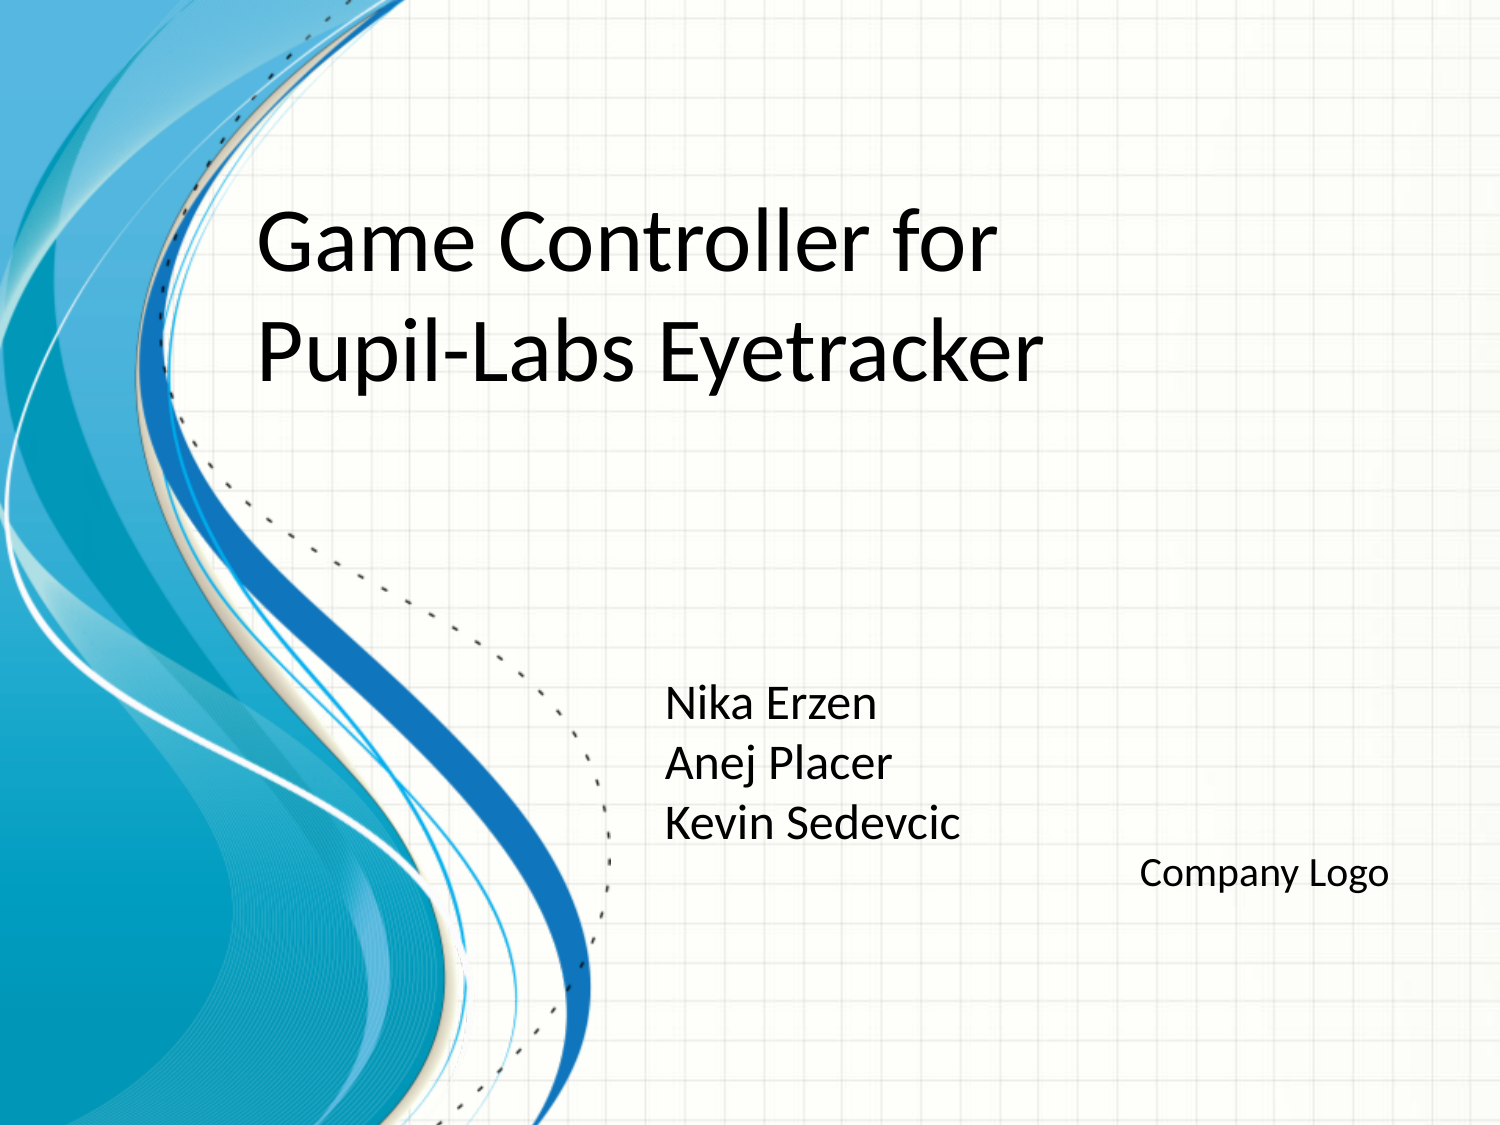

# Game Controller for Pupil-Labs Eyetracker
Nika Erzen
Anej Placer
Kevin Sedevcic